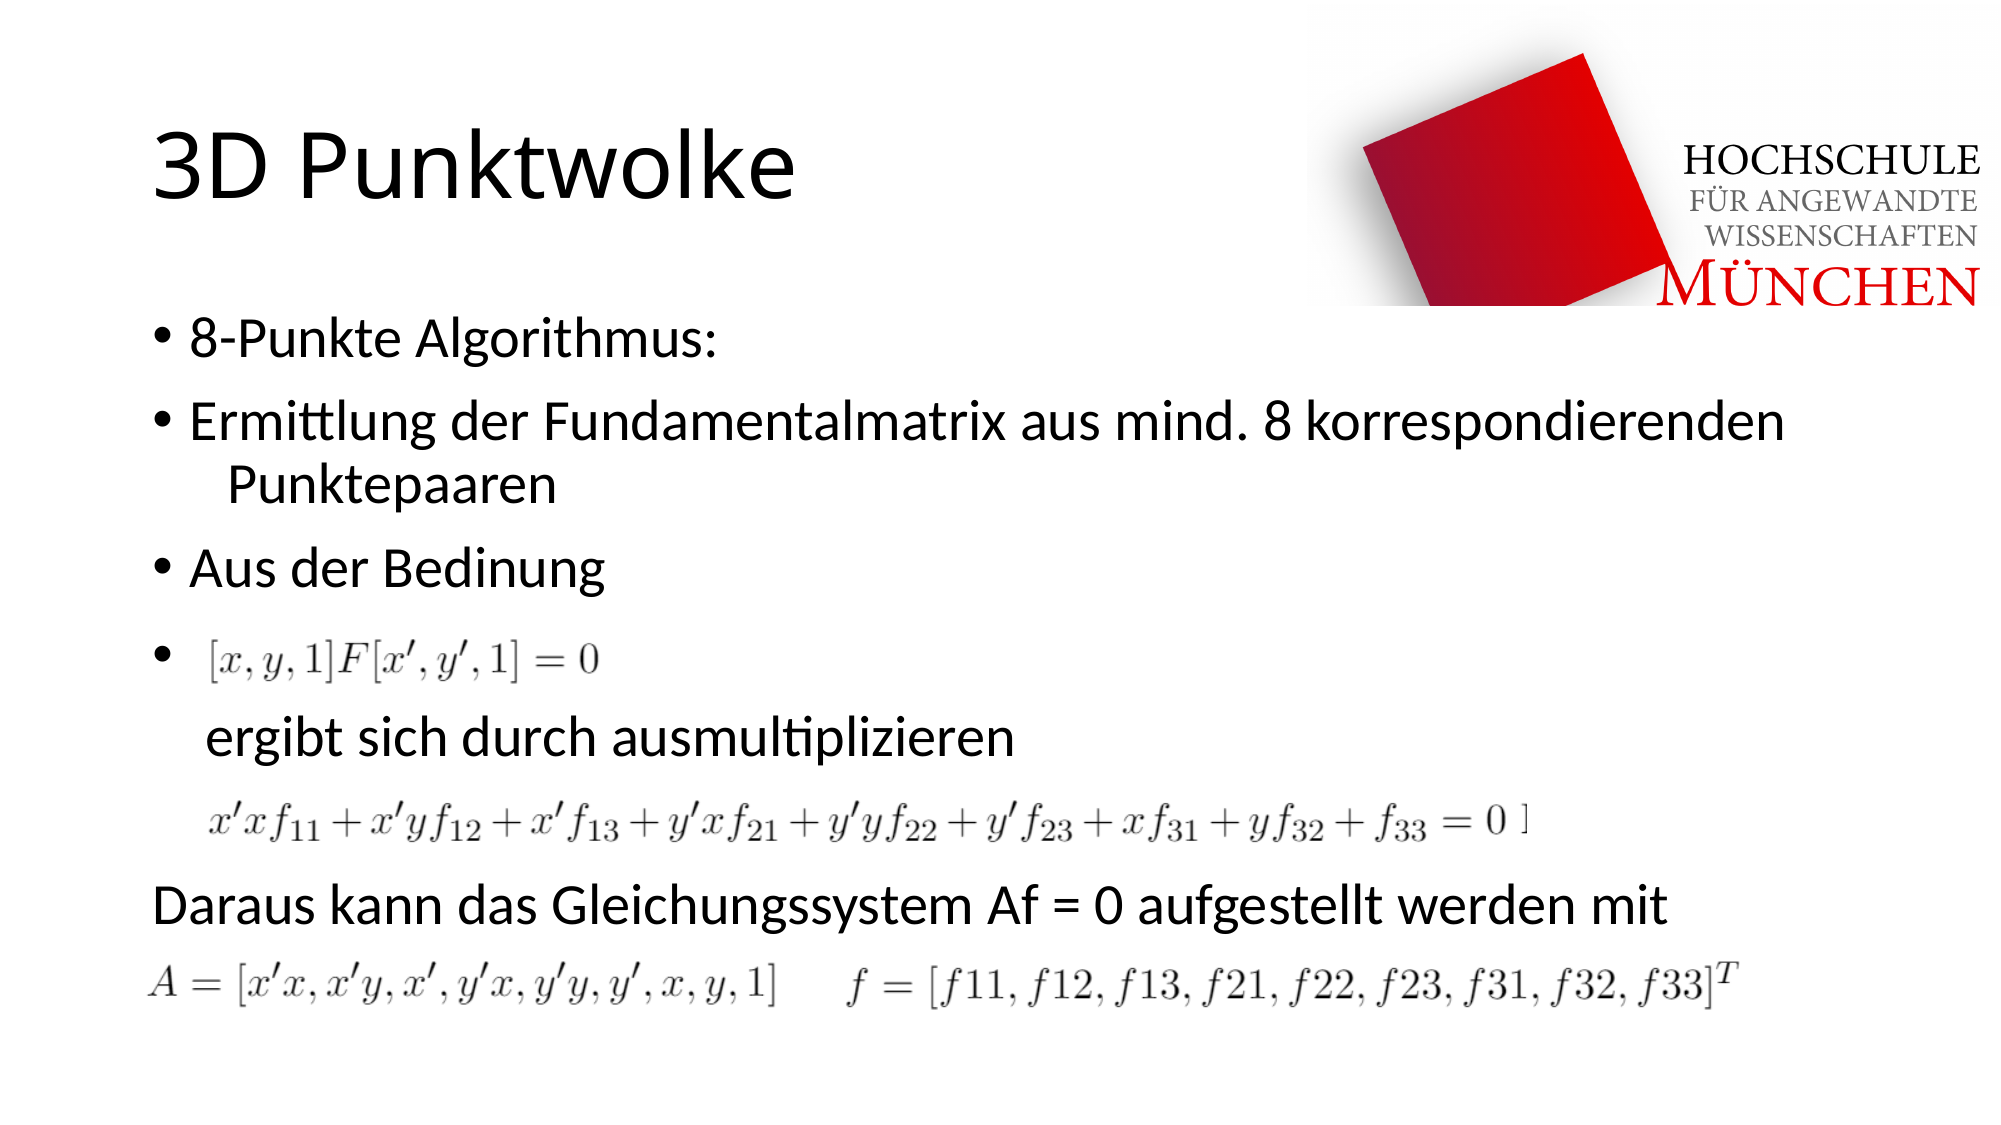

# 3D Punktwolke
8-Punkte Algorithmus:
Ermittlung der Fundamentalmatrix aus mind. 8 korrespondierenden Punktepaaren
Aus der Bedinung
 ergibt sich durch ausmultiplizieren
Daraus kann das Gleichungssystem Af = 0 aufgestellt werden mit